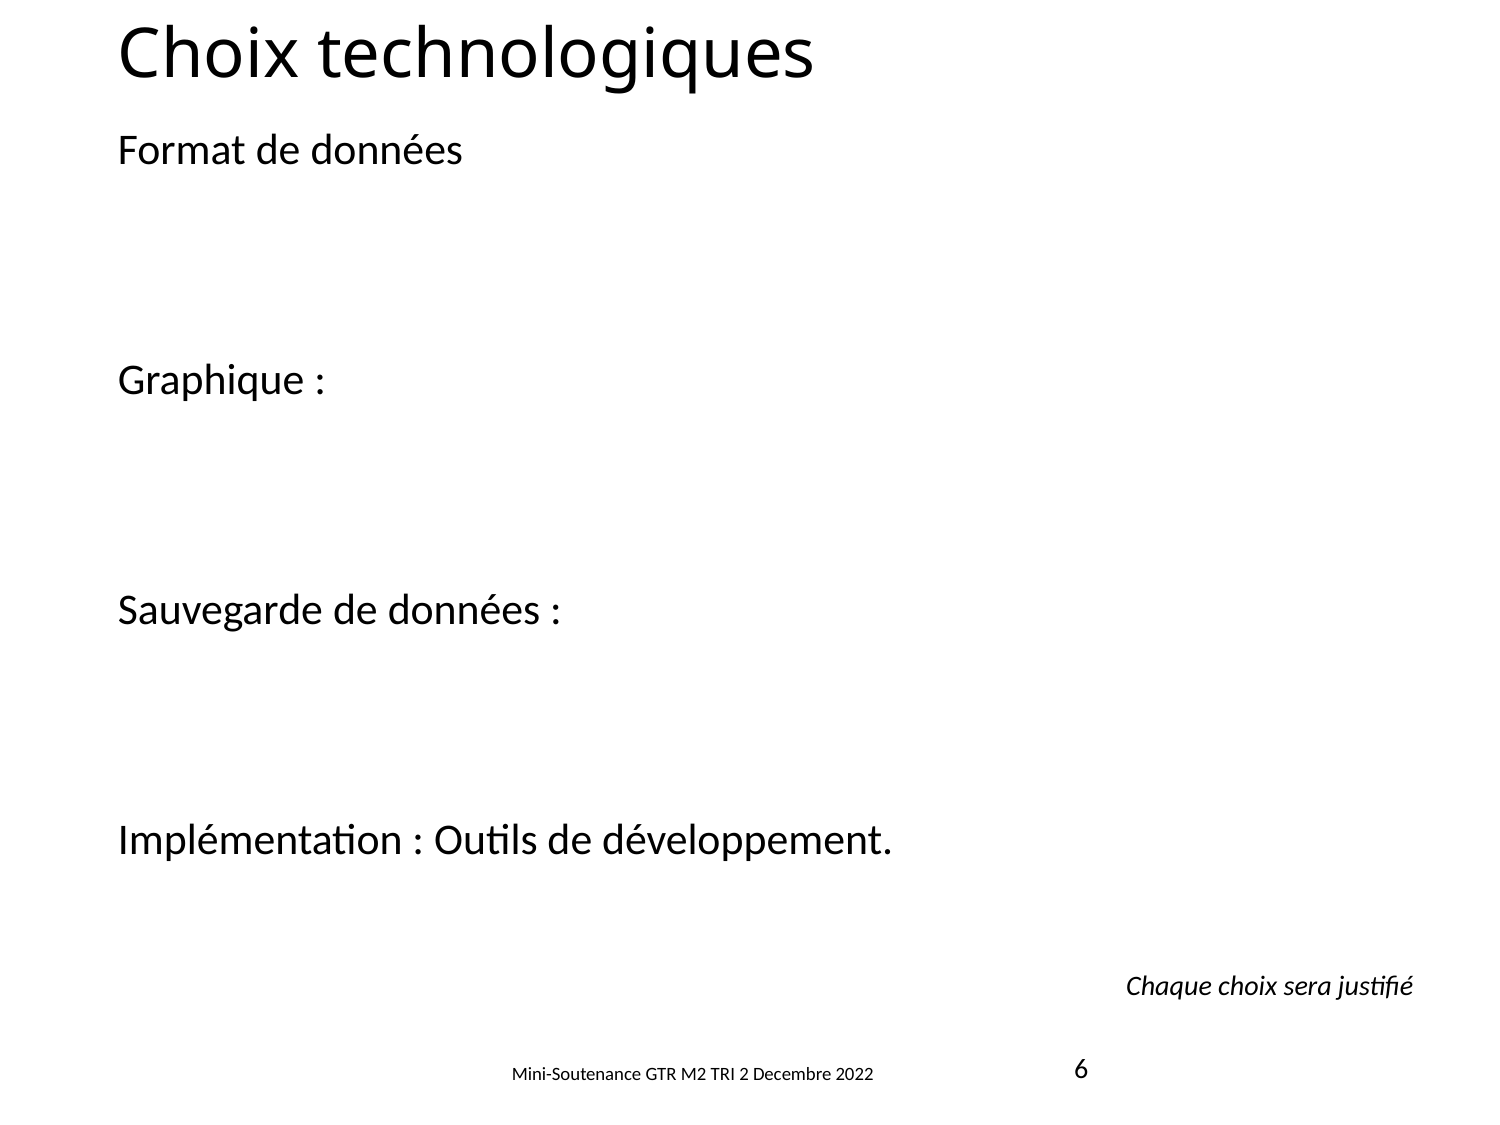

# Choix technologiques
Format de données
Graphique :
Sauvegarde de données :
Implémentation : Outils de développement.
Chaque choix sera justifié
Mini Soutenance Master 2 TRI 02 Decembre 2022
6